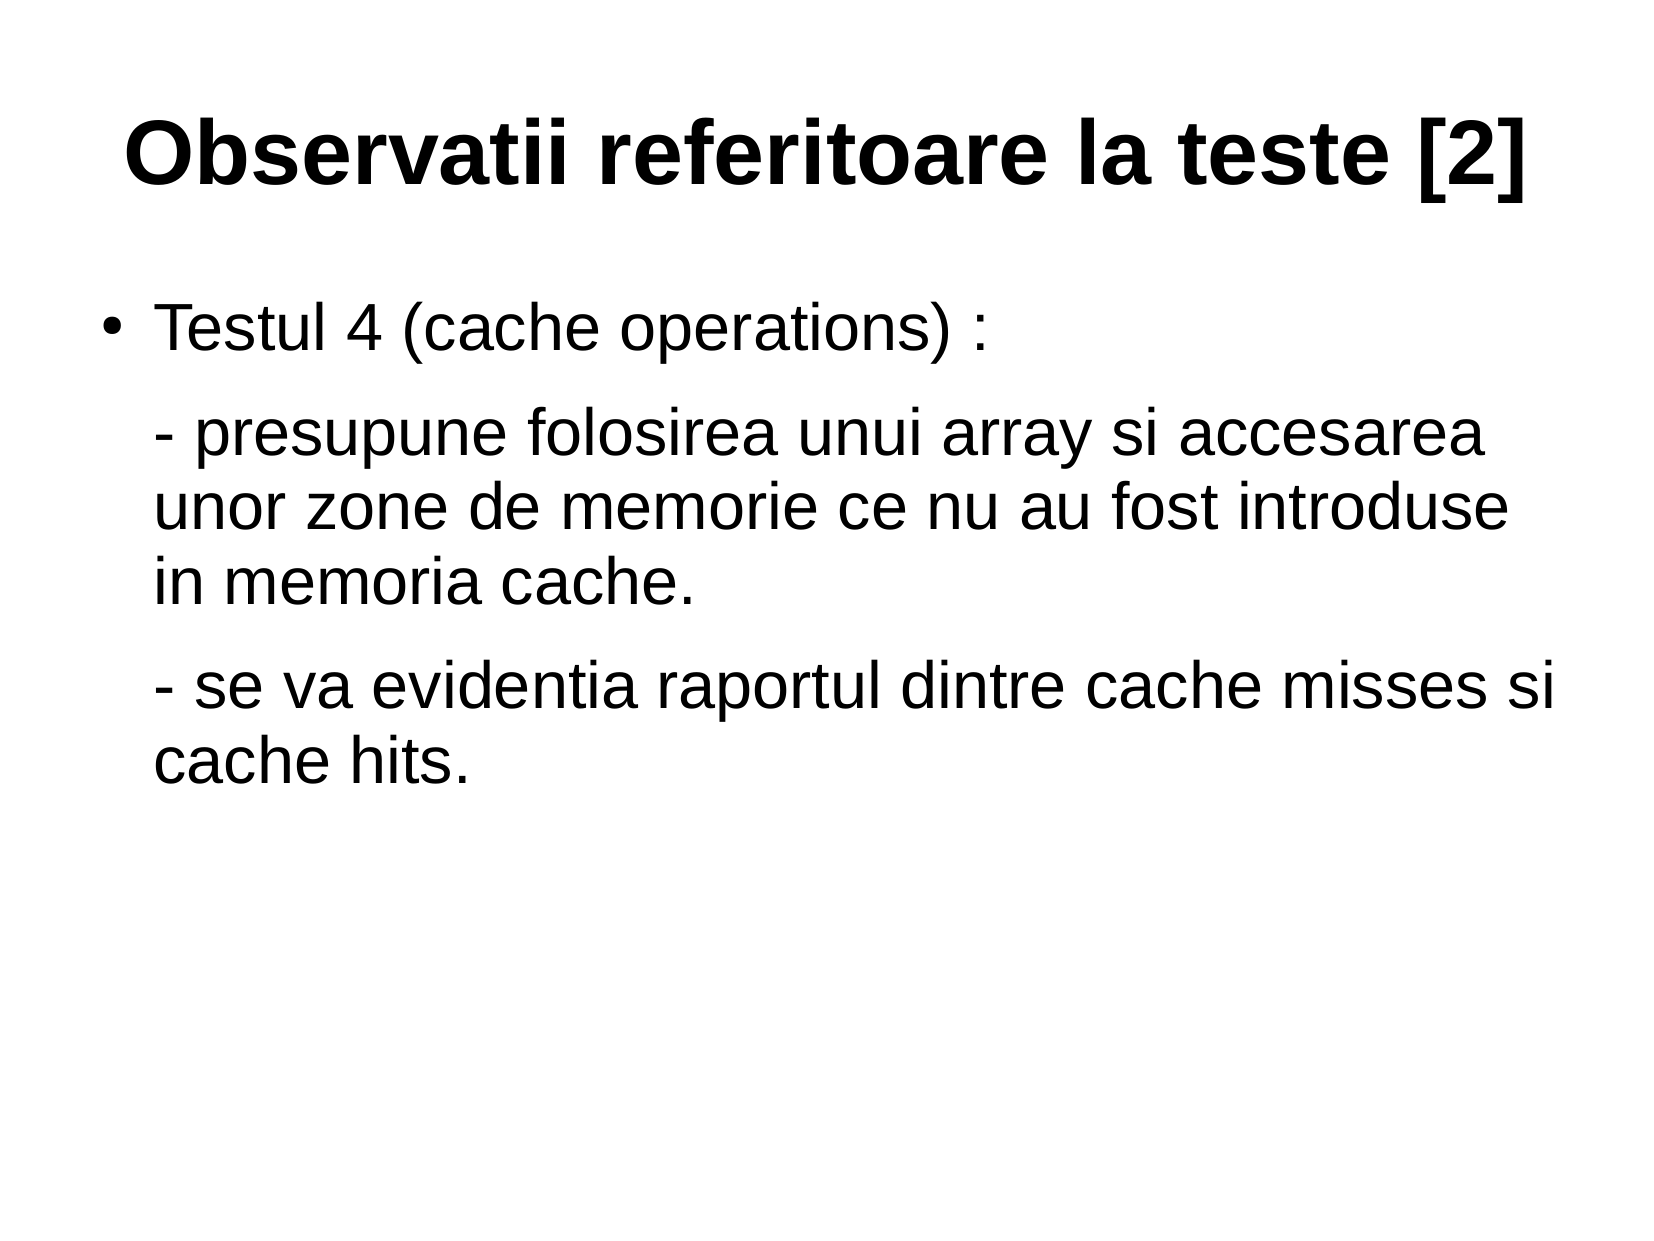

# Observatii referitoare la teste [2]
Testul 4 (cache operations) :
- presupune folosirea unui array si accesarea unor zone de memorie ce nu au fost introduse in memoria cache.
- se va evidentia raportul dintre cache misses si cache hits.